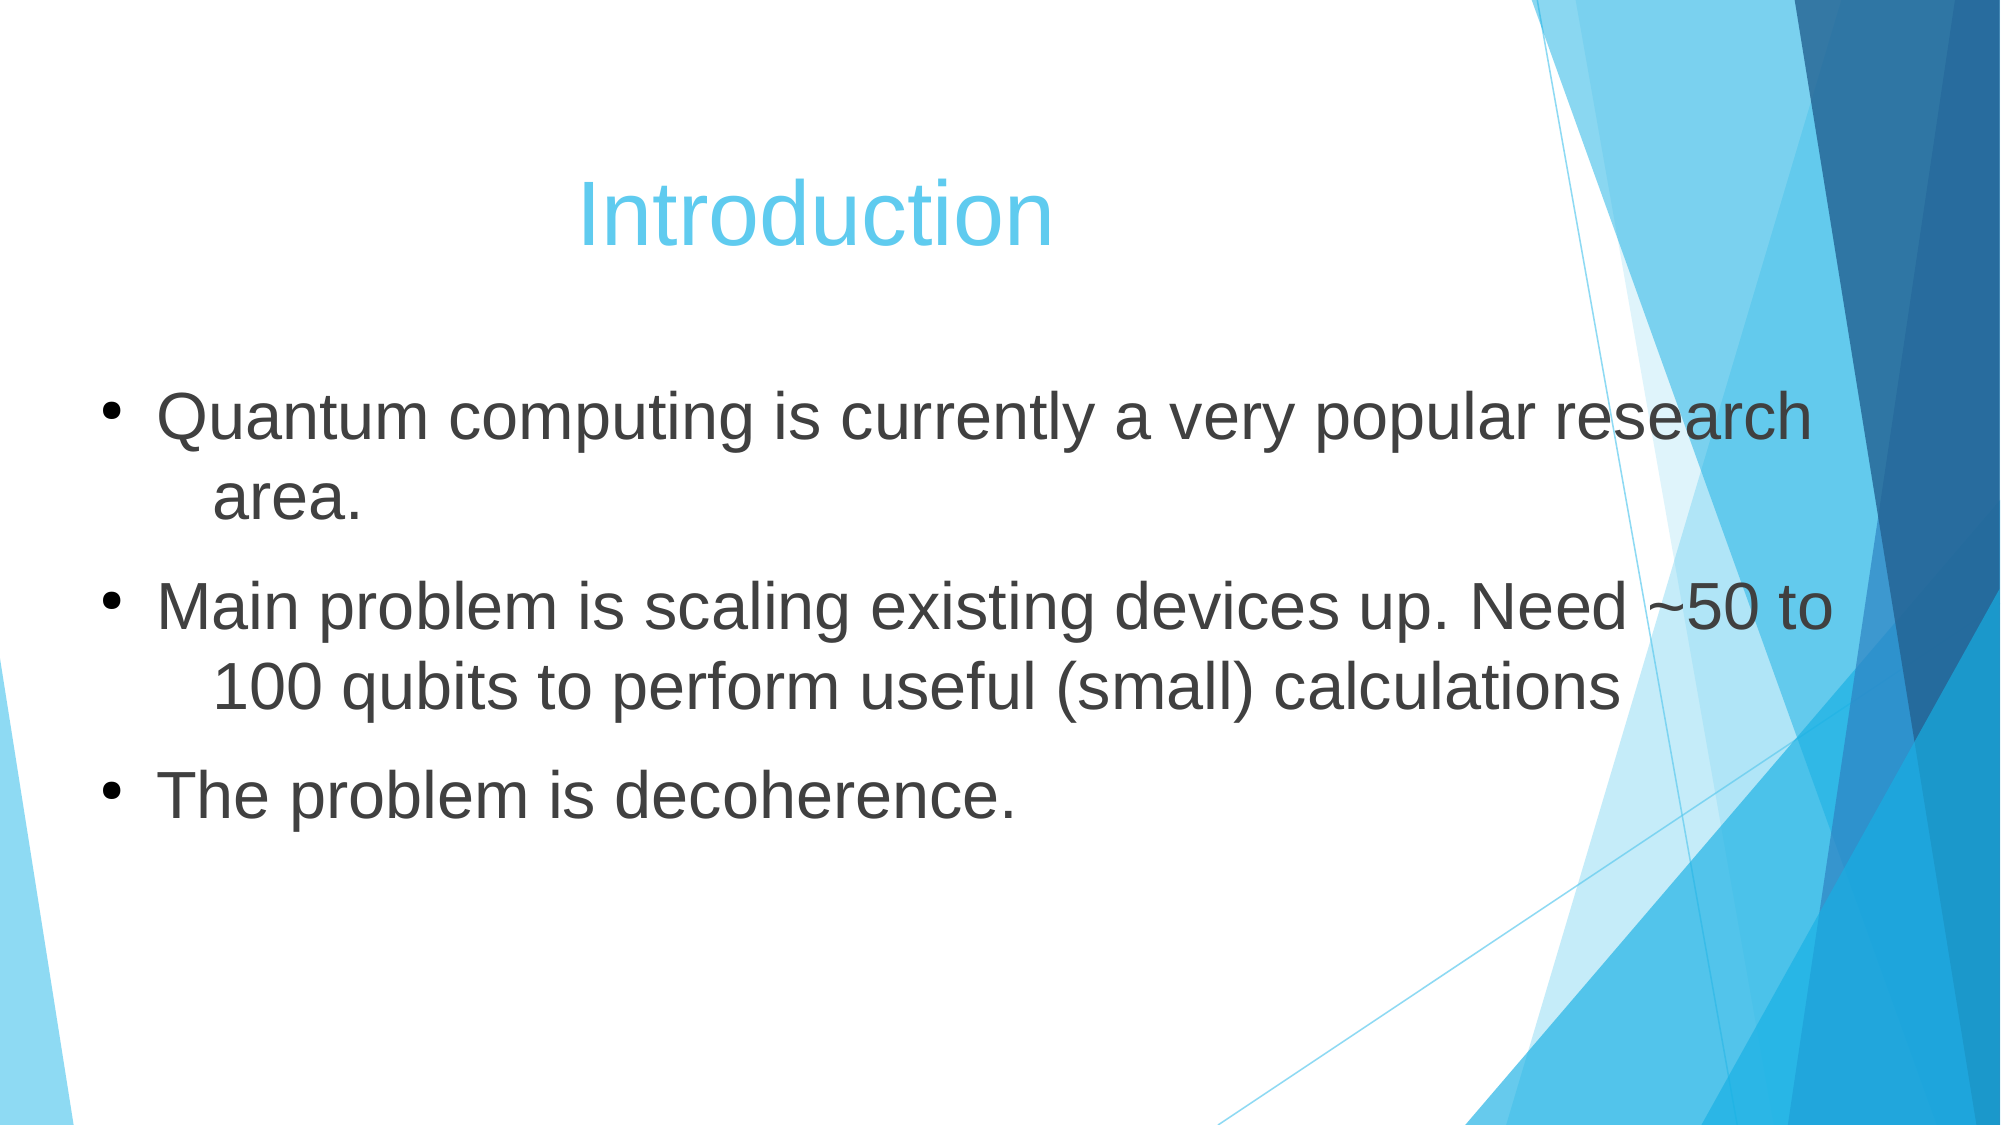

# Introduction
Quantum computing is currently a very popular research area.
Main problem is scaling existing devices up. Need ~50 to 100 qubits to perform useful (small) calculations
The problem is decoherence.